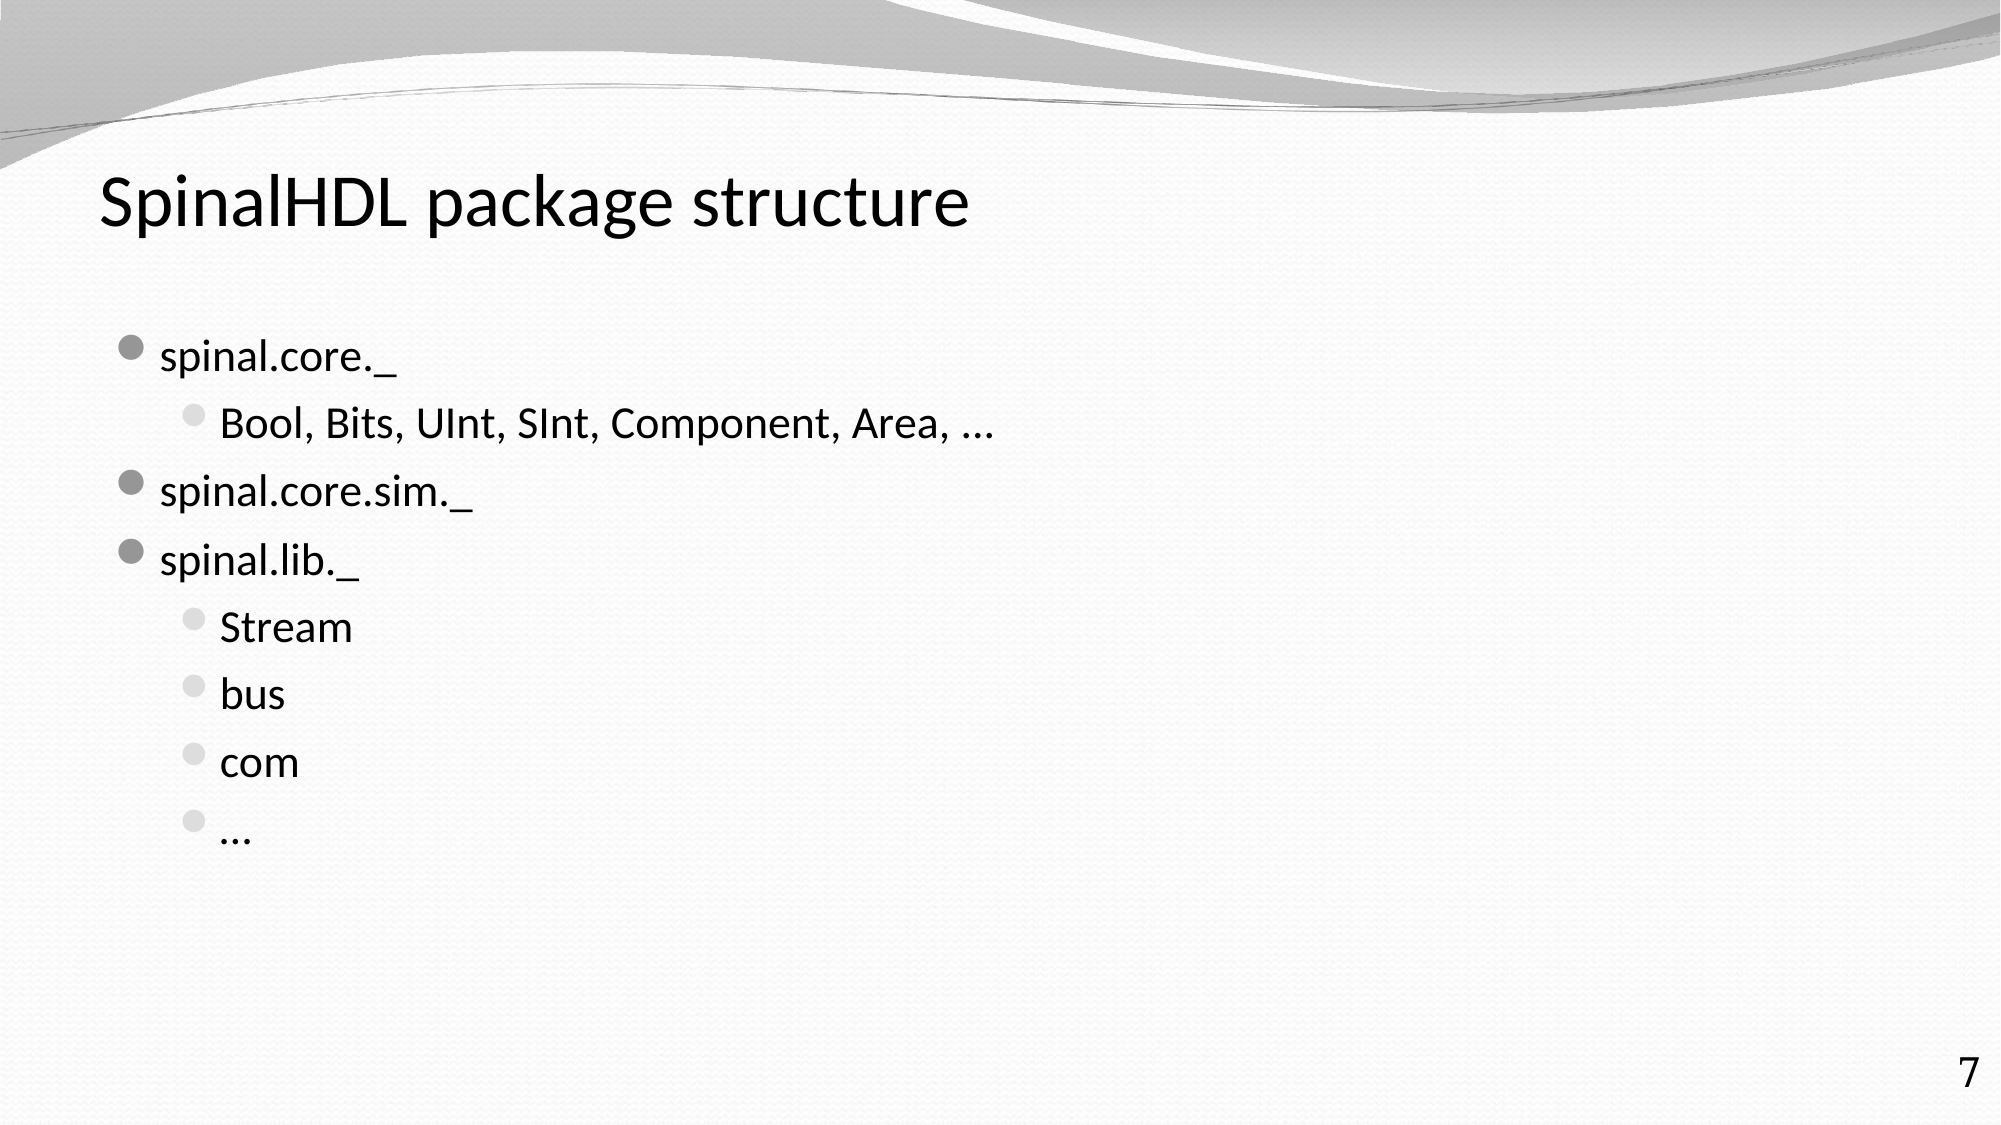

# SpinalHDL package structure
spinal.core._
Bool, Bits, UInt, SInt, Component, Area, ...
spinal.core.sim._
spinal.lib._
Stream
bus
com
…